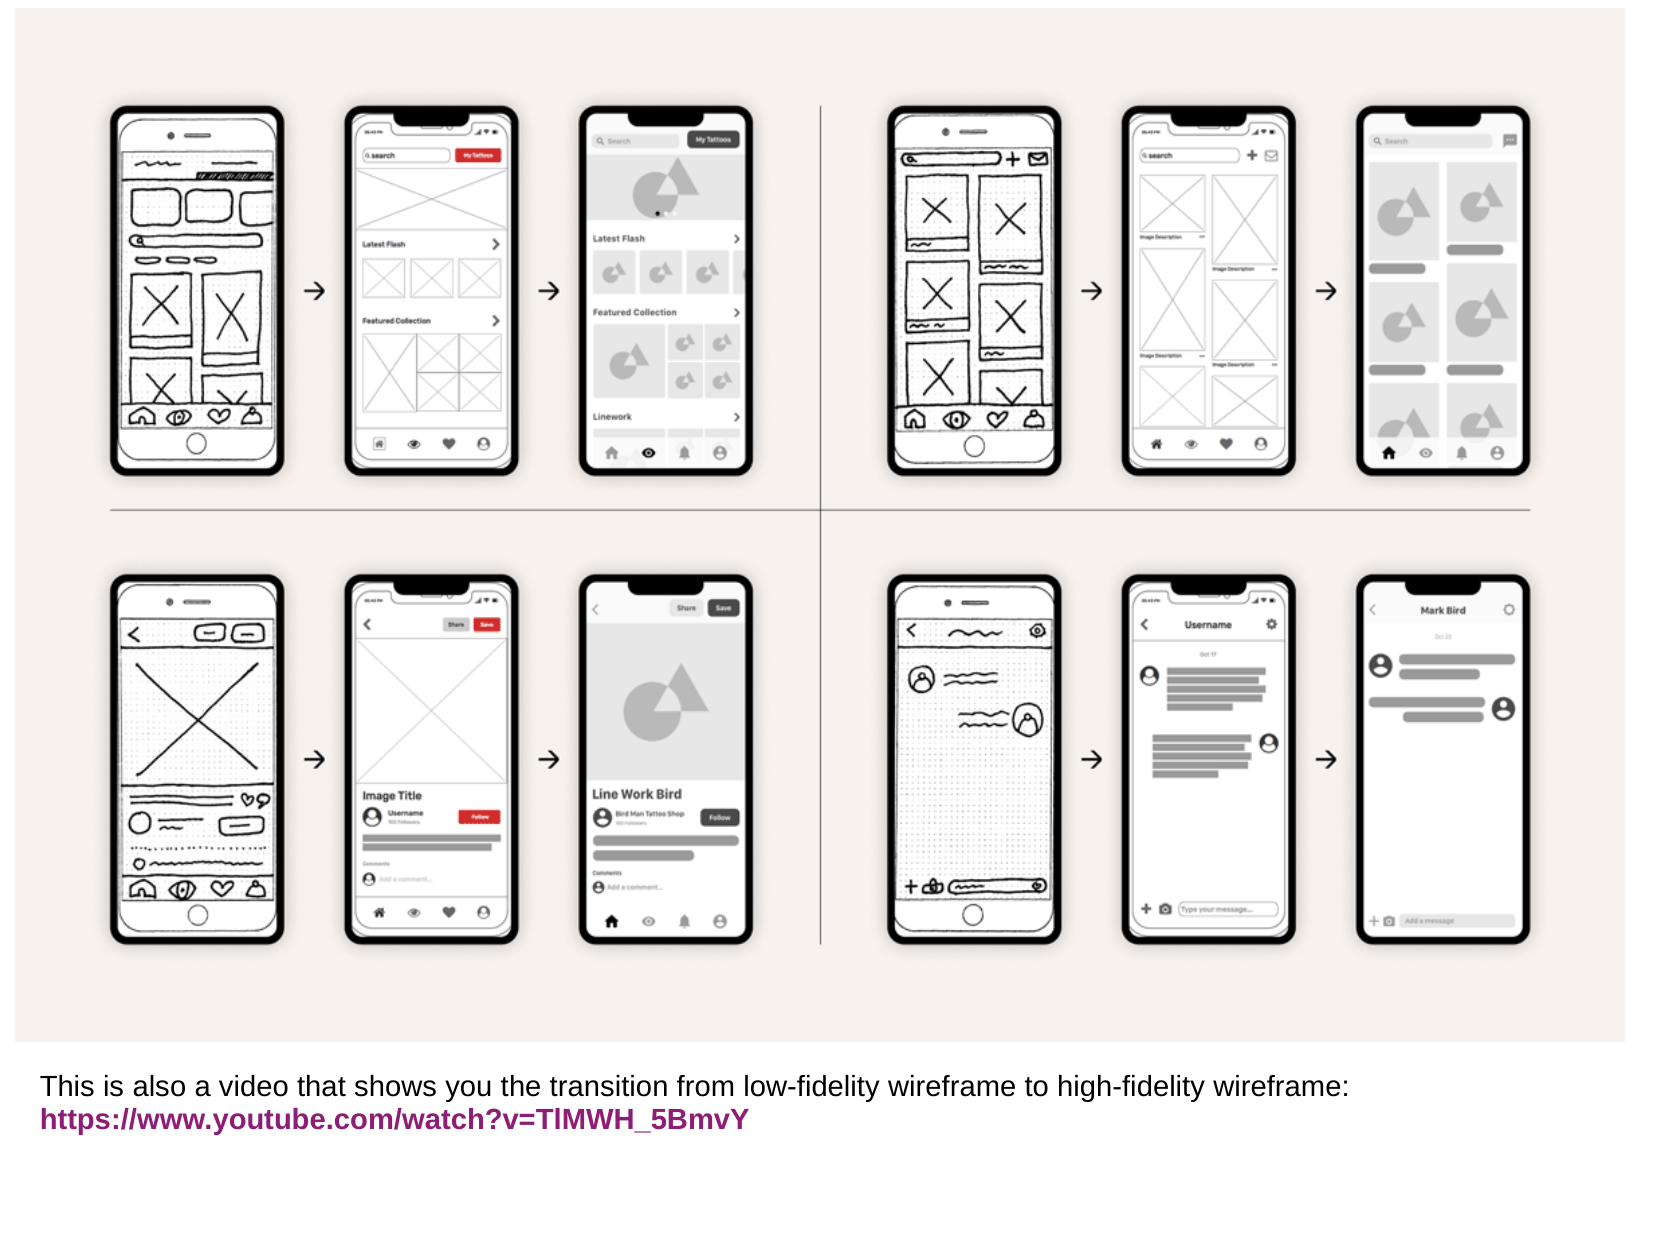

This is also a video that shows you the transition from low-fidelity wireframe to high-fidelity wireframe:
https://www.youtube.com/watch?v=TlMWH_5BmvY